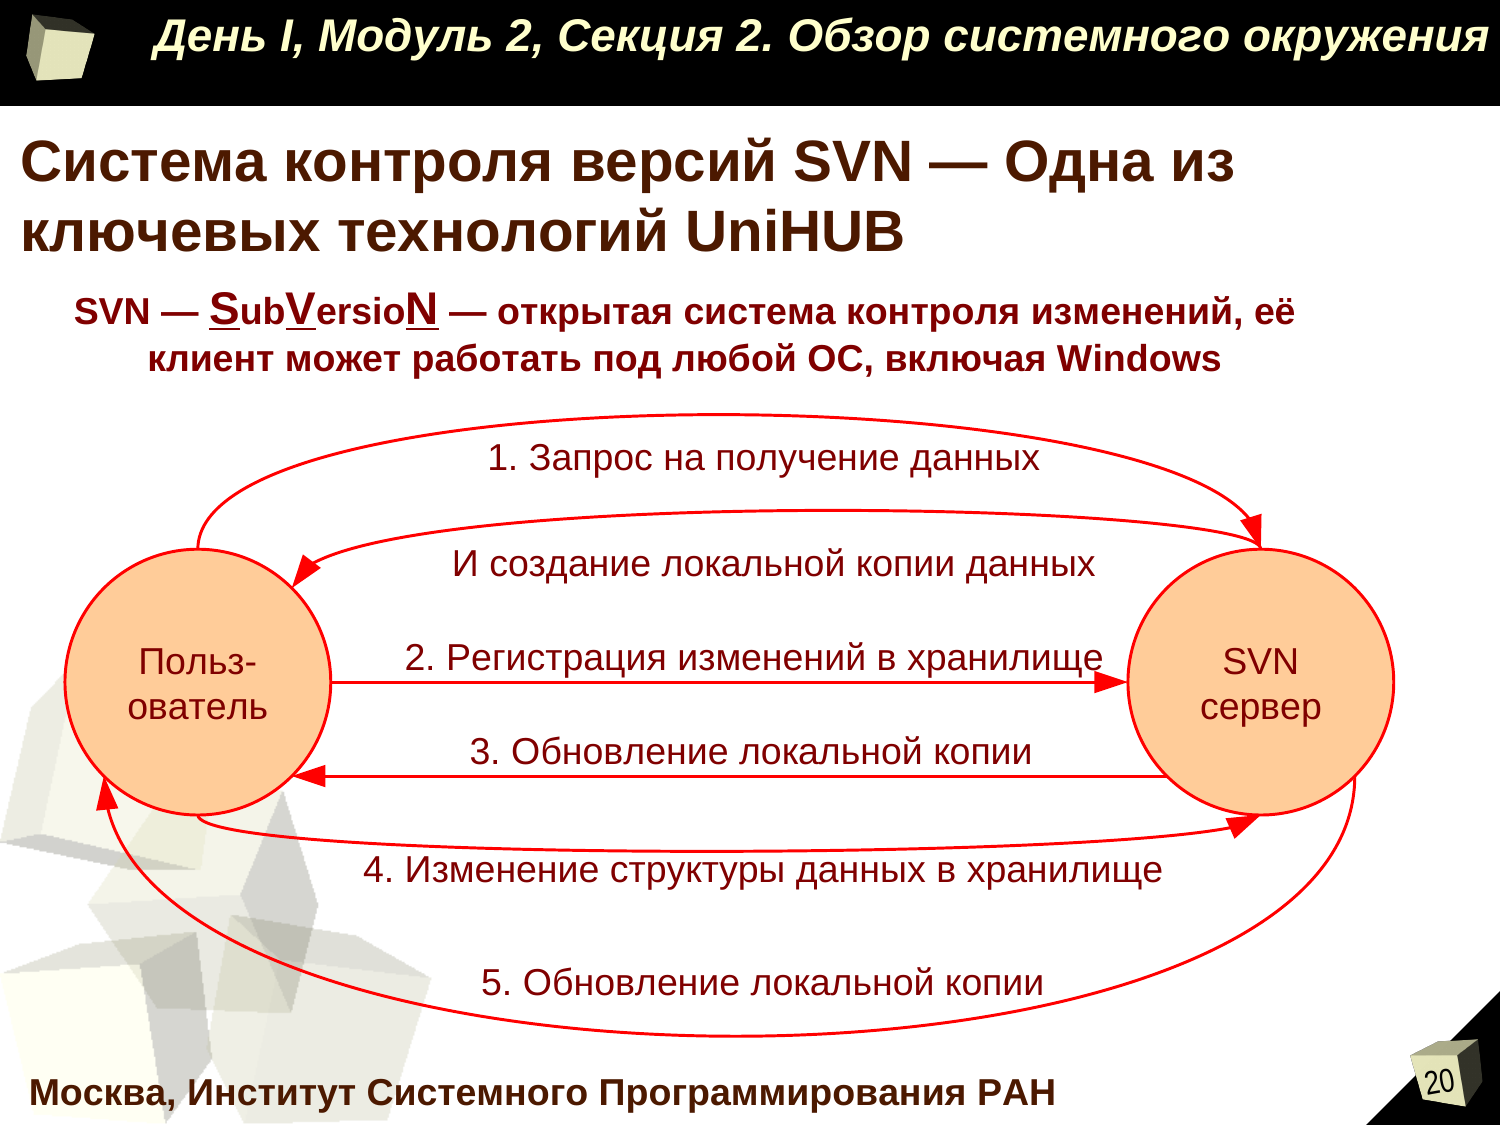

#
Система контроля версий SVN — Одна из ключевых технологий UniHUB
SVN — SubVersioN — открытая система контроля изменений, её клиент может работать под любой ОС, включая Windows
1. Запрос на получение данных
И создание локальной копии данных
Польз-
ователь
SVN
сервер
2. Регистрация изменений в хранилище
3. Обновление локальной копии
4. Изменение структуры данных в хранилище
5. Обновление локальной копии